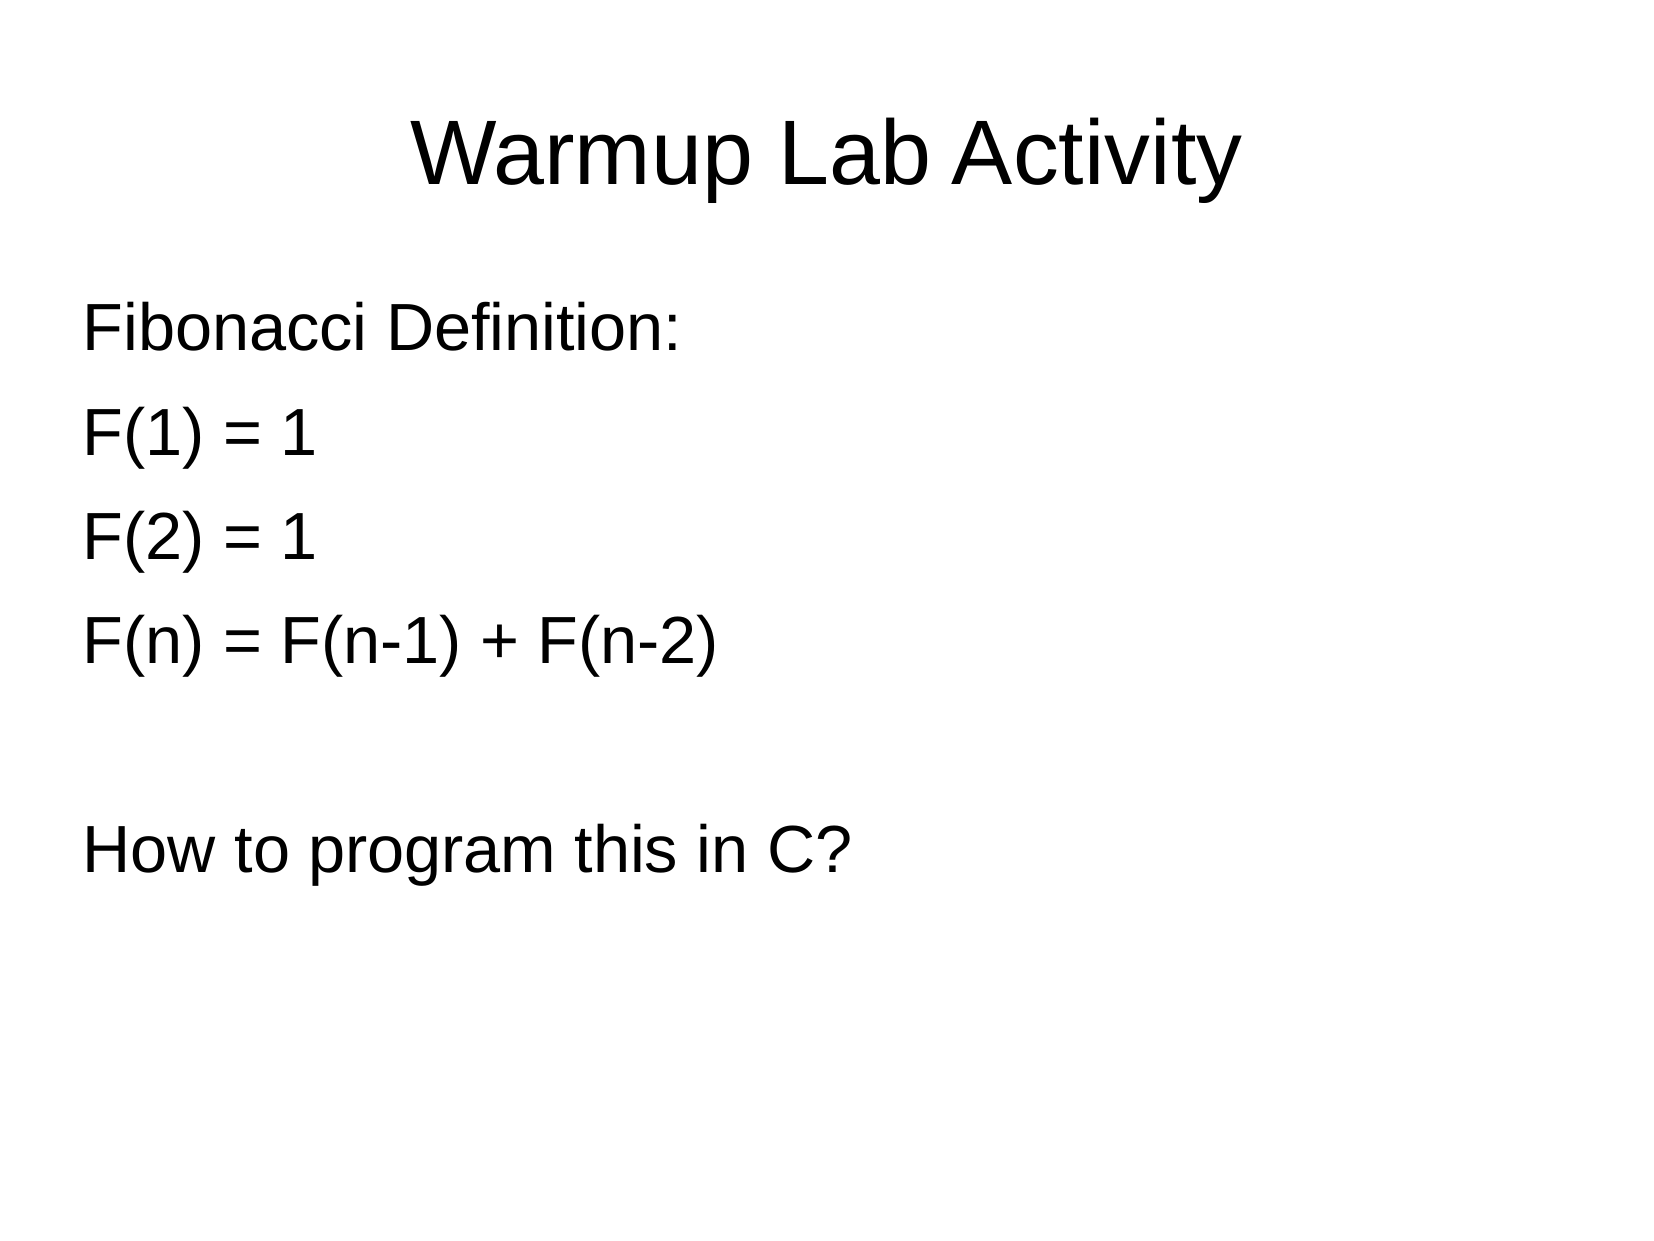

# Warmup Lab Activity
Fibonacci Definition:
F(1) = 1
F(2) = 1
F(n) = F(n-1) + F(n-2)
How to program this in C?